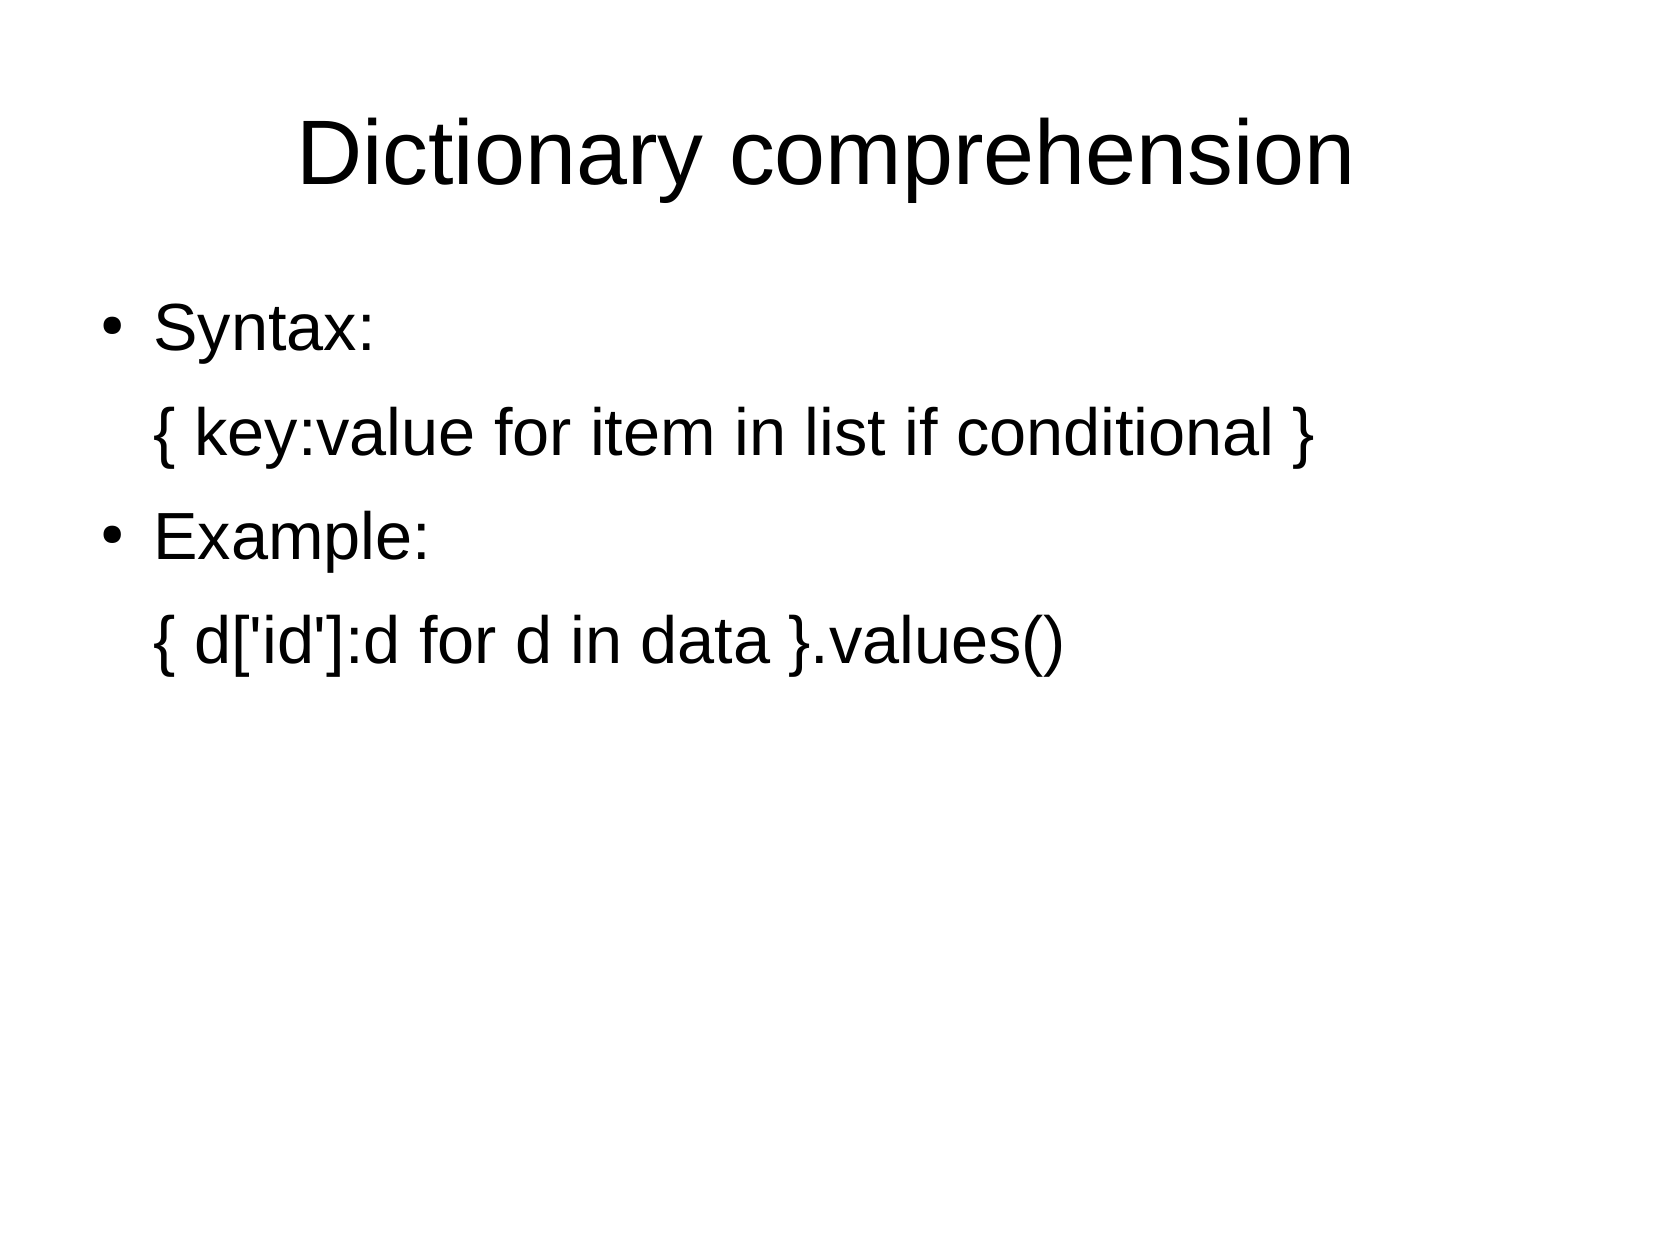

# Dictionary comprehension
Syntax:
{ key:value for item in list if conditional }
Example:
{ d['id']:d for d in data }.values()